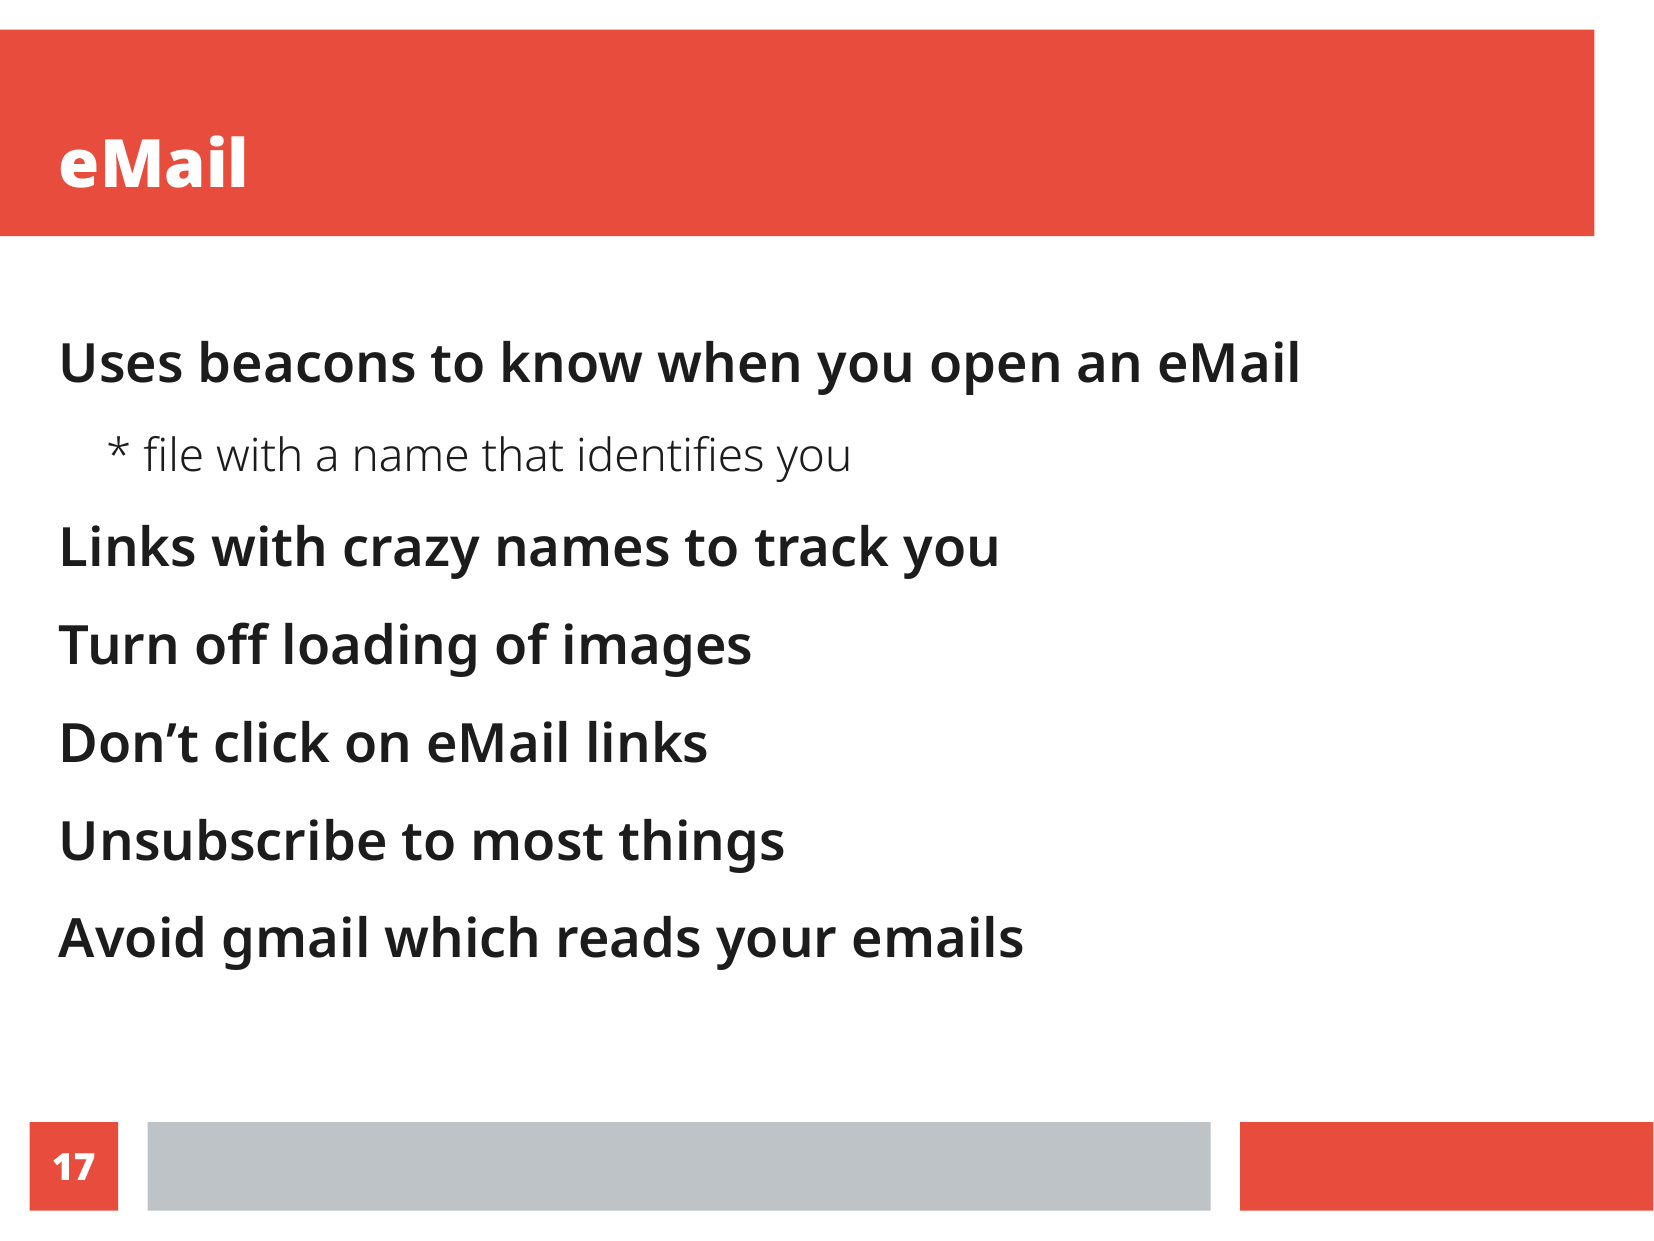

# eMail
Uses beacons to know when you open an eMail
* file with a name that identifies you
Links with crazy names to track you
Turn off loading of images
Don’t click on eMail links
Unsubscribe to most things
Avoid gmail which reads your emails
17